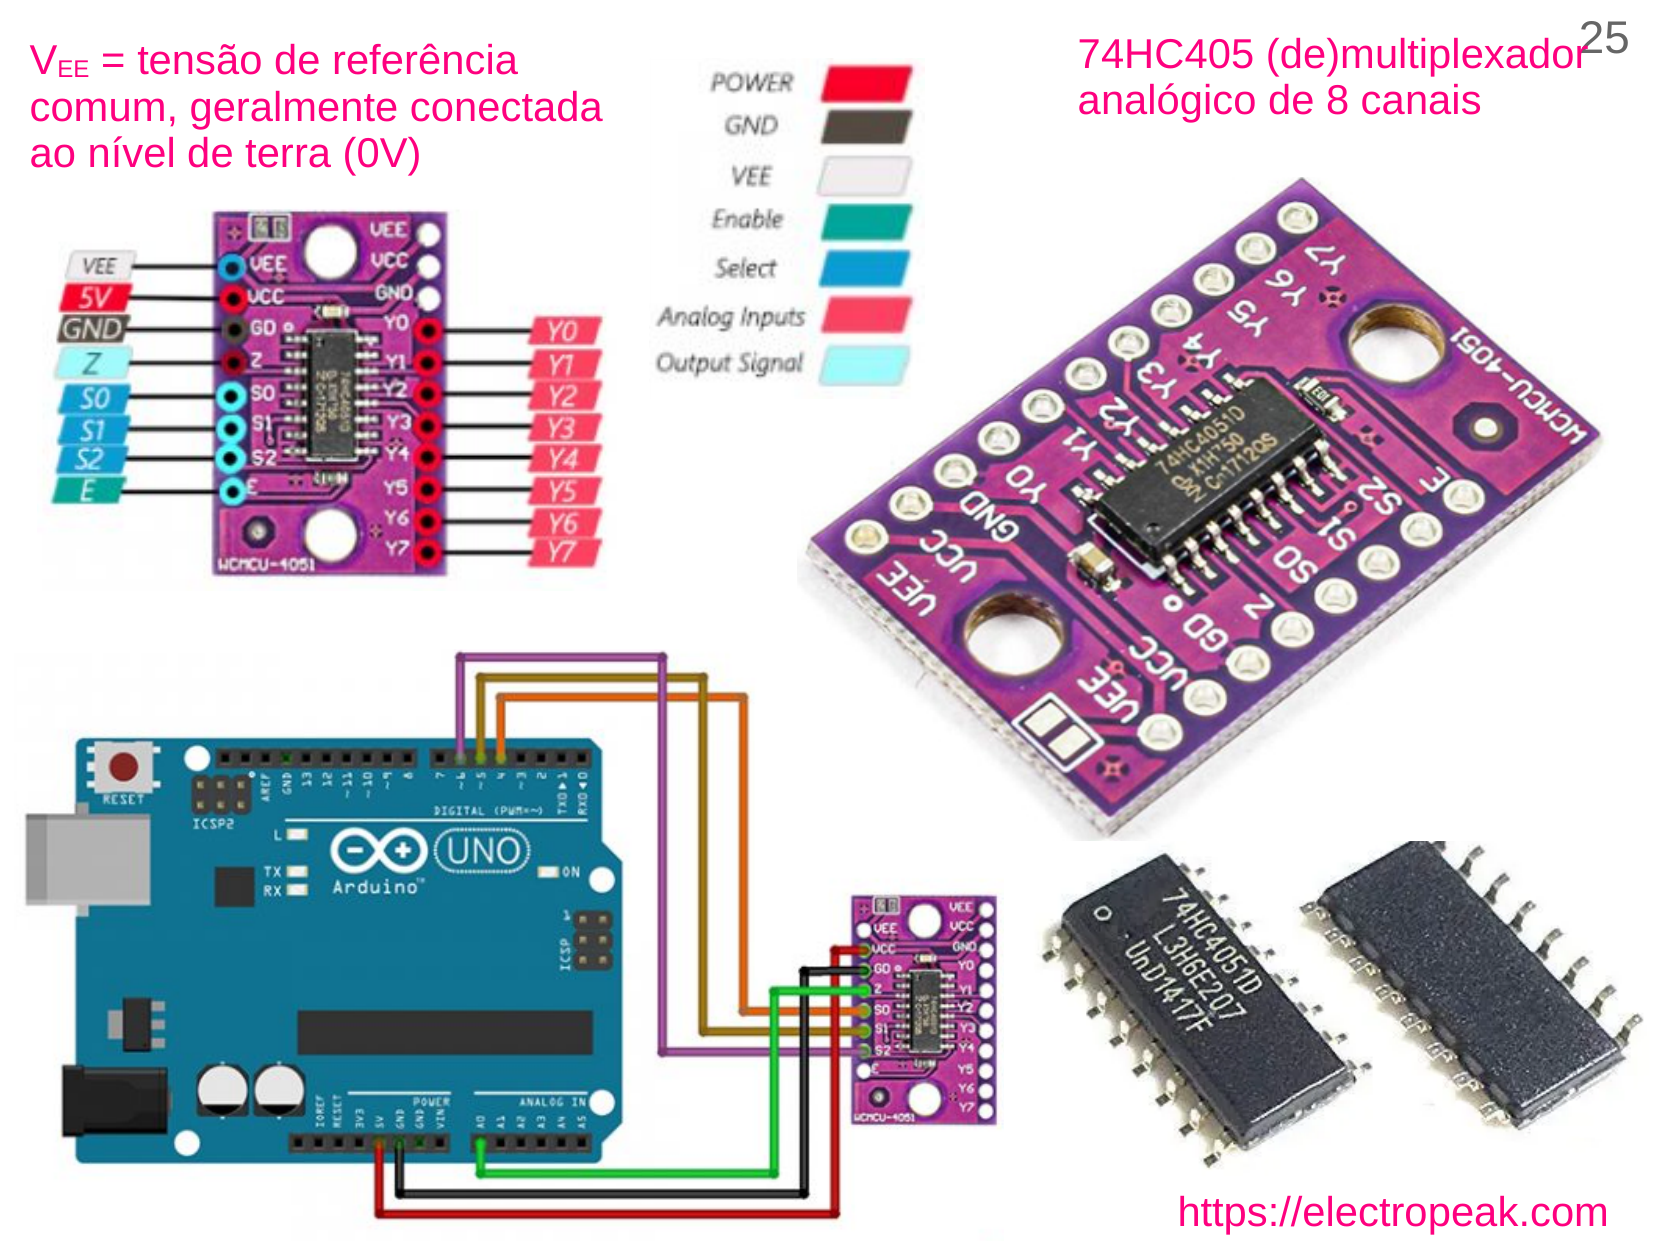

25
74HC405 (de)multiplexador analógico de 8 canais
VEE = tensão de referência comum, geralmente conectada ao nível de terra (0V)
#
https://electropeak.com